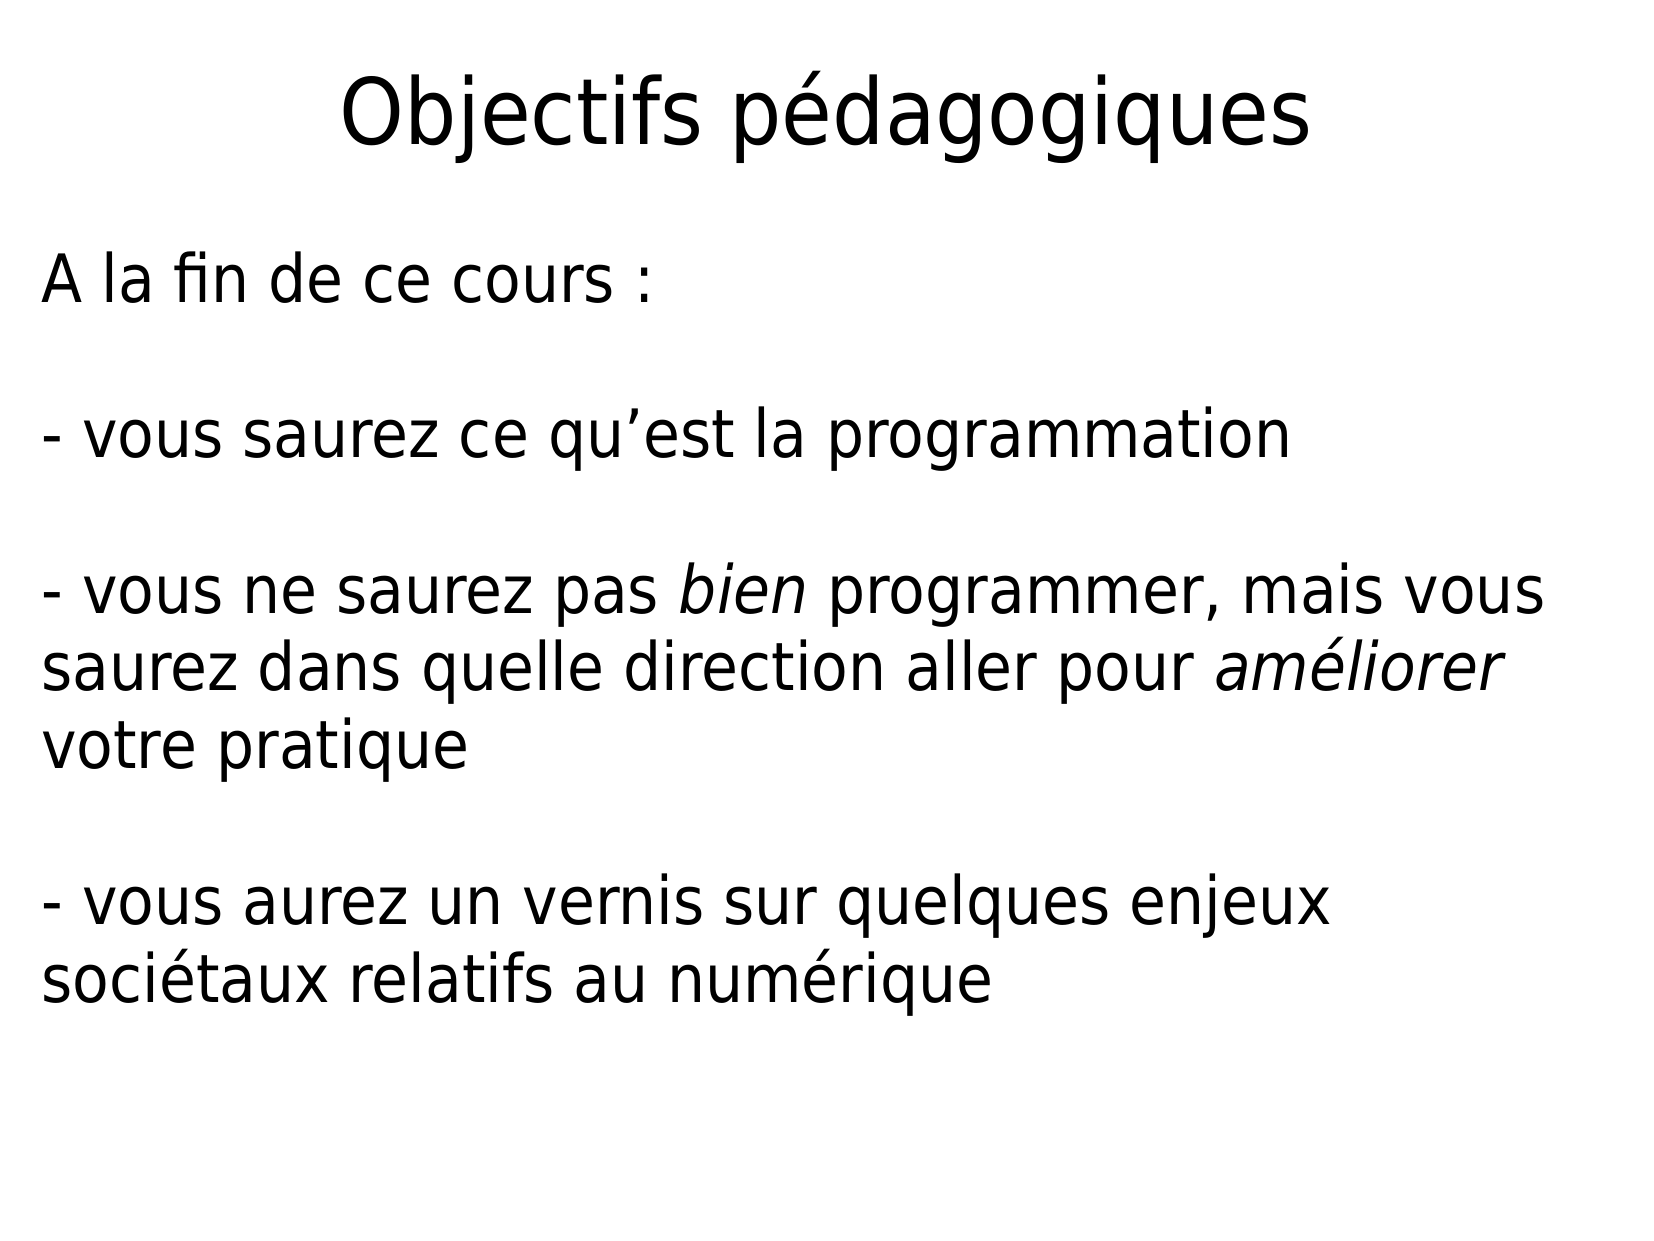

# Objectifs pédagogiques
A la fin de ce cours :
- vous saurez ce qu’est la programmation
- vous ne saurez pas bien programmer, mais vous saurez dans quelle direction aller pour améliorer votre pratique
- vous aurez un vernis sur quelques enjeux sociétaux relatifs au numérique